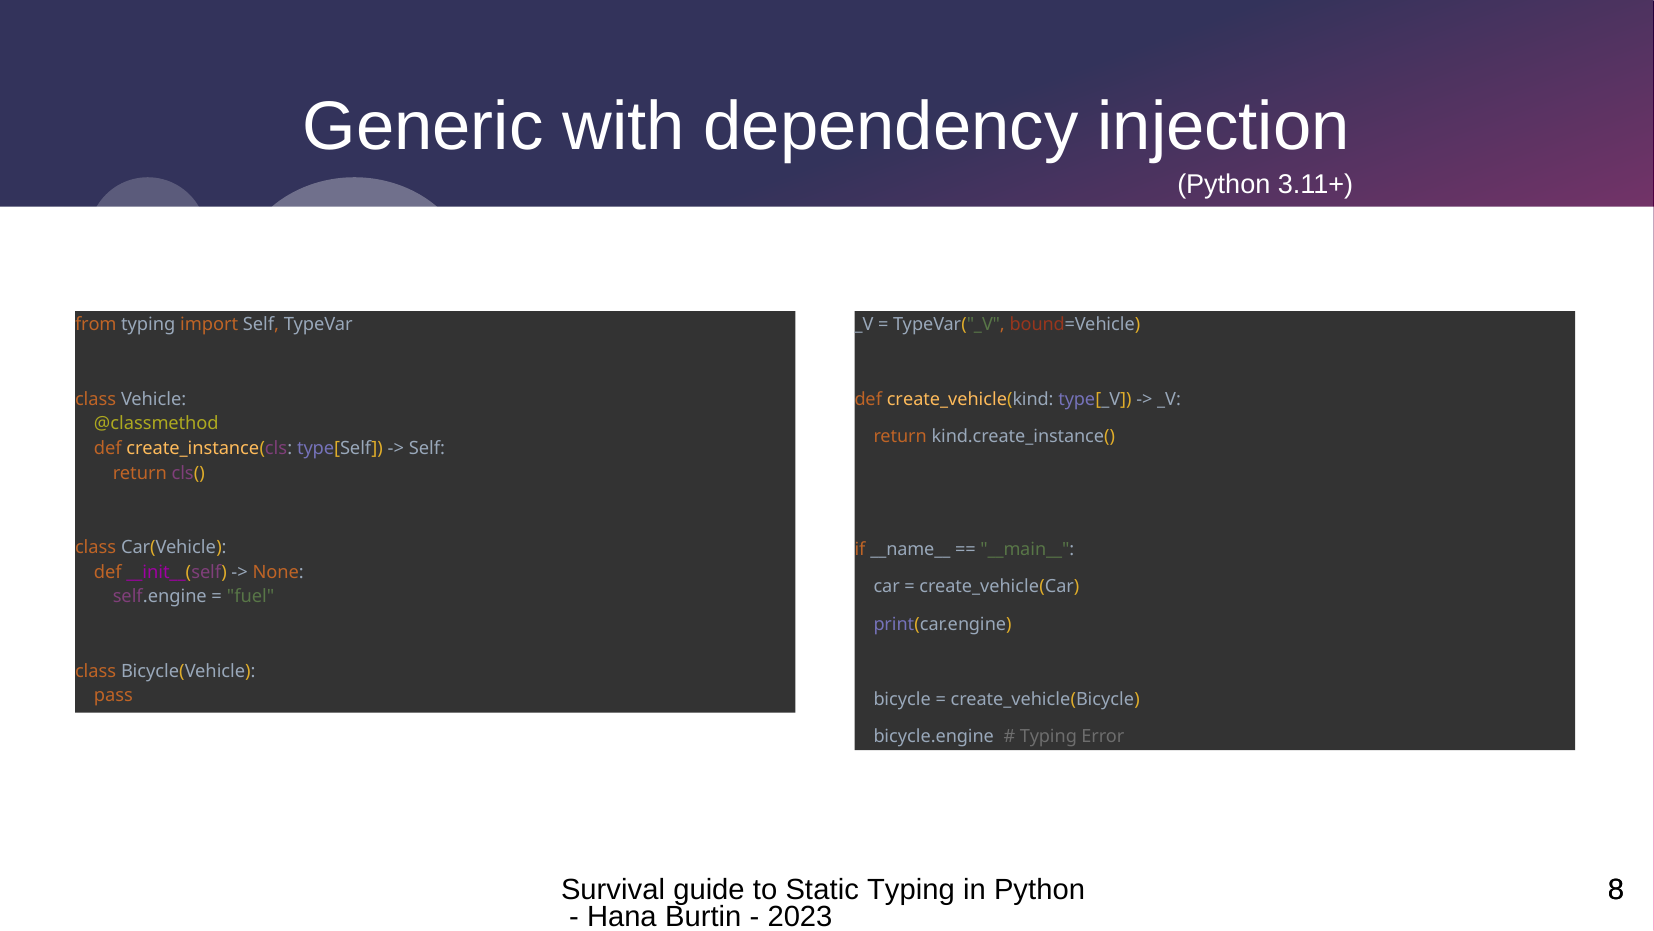

# Generic with dependency injection
(Python 3.11+)
from typing import Self, TypeVar
class Vehicle:
 @classmethod
 def create_instance(cls: type[Self]) -> Self:
 return cls()
class Car(Vehicle):
 def __init__(self) -> None:
 self.engine = "fuel"
class Bicycle(Vehicle):
 pass
_V = TypeVar("_V", bound=Vehicle)
def create_vehicle(kind: type[_V]) -> _V:
 return kind.create_instance()
if __name__ == "__main__":
 car = create_vehicle(Car)
 print(car.engine)
 bicycle = create_vehicle(Bicycle)
 bicycle.engine # Typing Error
Survival guide to Static Typing in Python - Hana Burtin - 2023
8